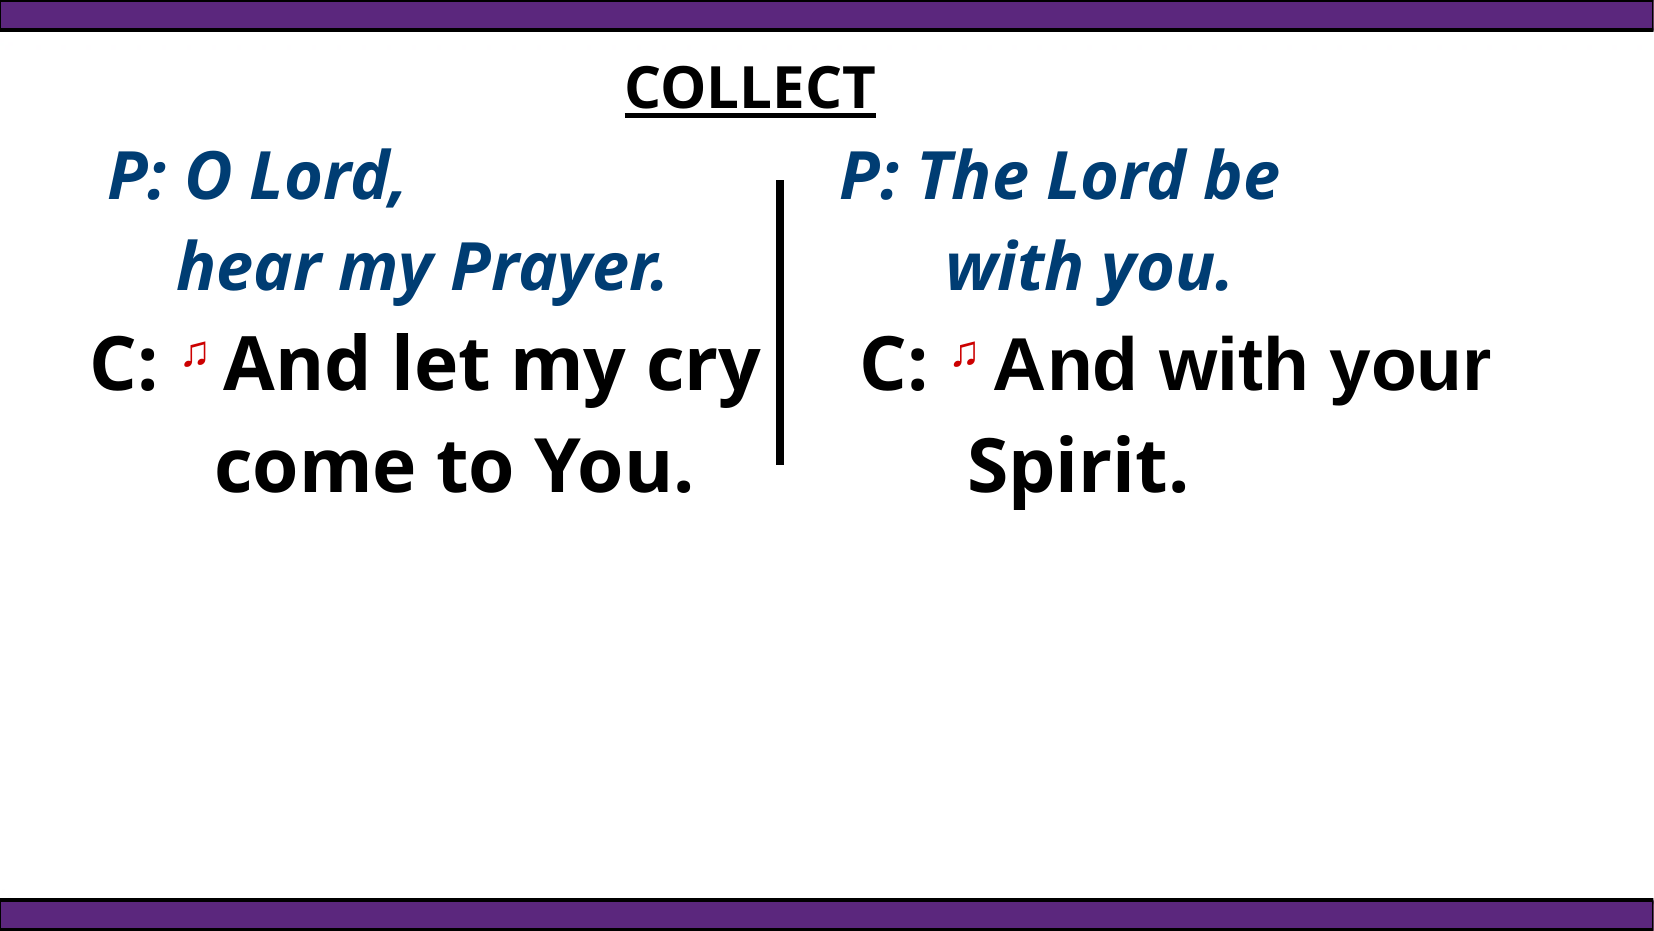

COLLECT
 P: O Lord, P: The Lord be
 hear my Prayer. with you.
C: ♫ And let my cry C: ♫ And with your
 come to You. Spirit.